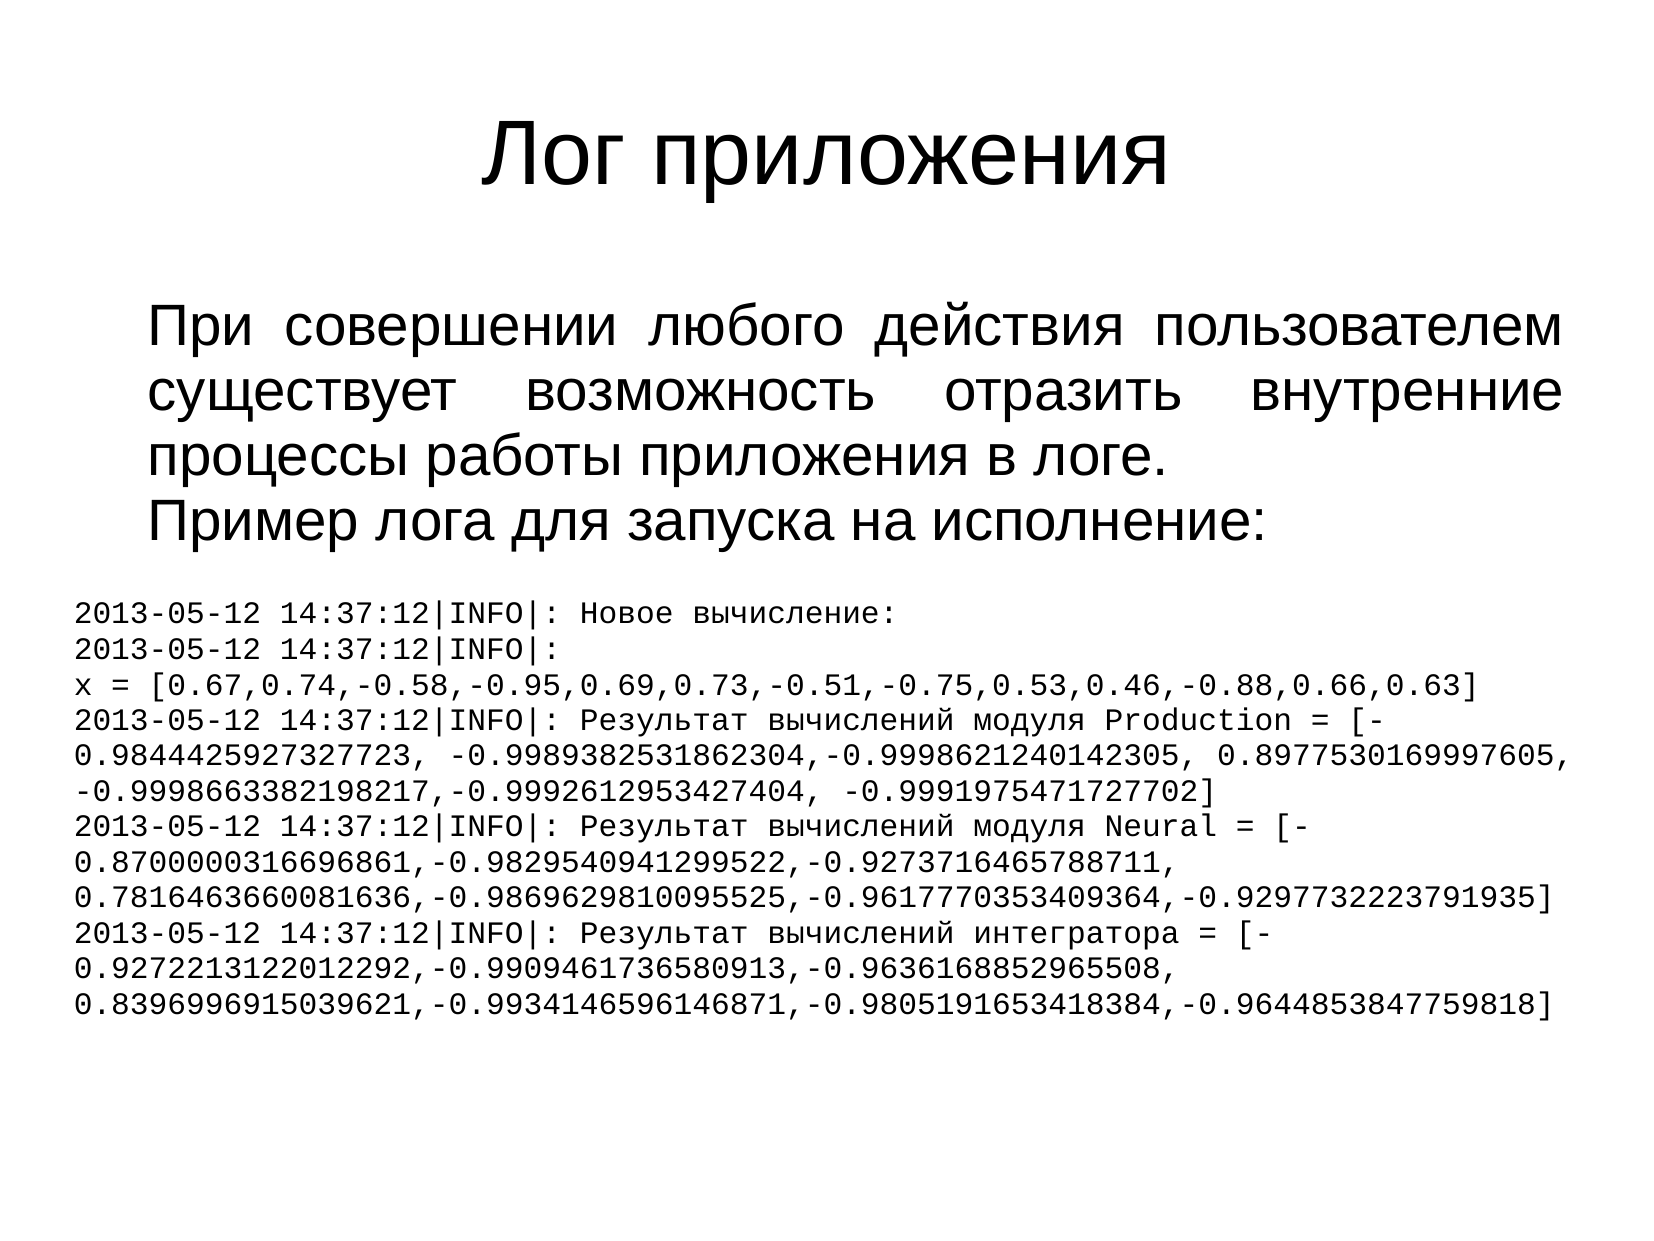

# Лог приложения
При совершении любого действия пользователем существует возможность отразить внутренние процессы работы приложения в логе.
Пример лога для запуска на исполнение:
2013-05-12 14:37:12|INFO|: Новое вычисление:
2013-05-12 14:37:12|INFO|:
x = [0.67,0.74,-0.58,-0.95,0.69,0.73,-0.51,-0.75,0.53,0.46,-0.88,0.66,0.63]
2013-05-12 14:37:12|INFO|: Результат вычислений модуля Production = [-0.9844425927327723, -0.9989382531862304,-0.9998621240142305, 0.8977530169997605, -0.9998663382198217,-0.9992612953427404, -0.9991975471727702]
2013-05-12 14:37:12|INFO|: Результат вычислений модуля Neural = [-0.8700000316696861,-0.9829540941299522,-0.9273716465788711,
0.7816463660081636,-0.9869629810095525,-0.9617770353409364,-0.9297732223791935]
2013-05-12 14:37:12|INFO|: Результат вычислений интегратора = [-0.9272213122012292,-0.9909461736580913,-0.9636168852965508,
0.8396996915039621,-0.9934146596146871,-0.9805191653418384,-0.9644853847759818]